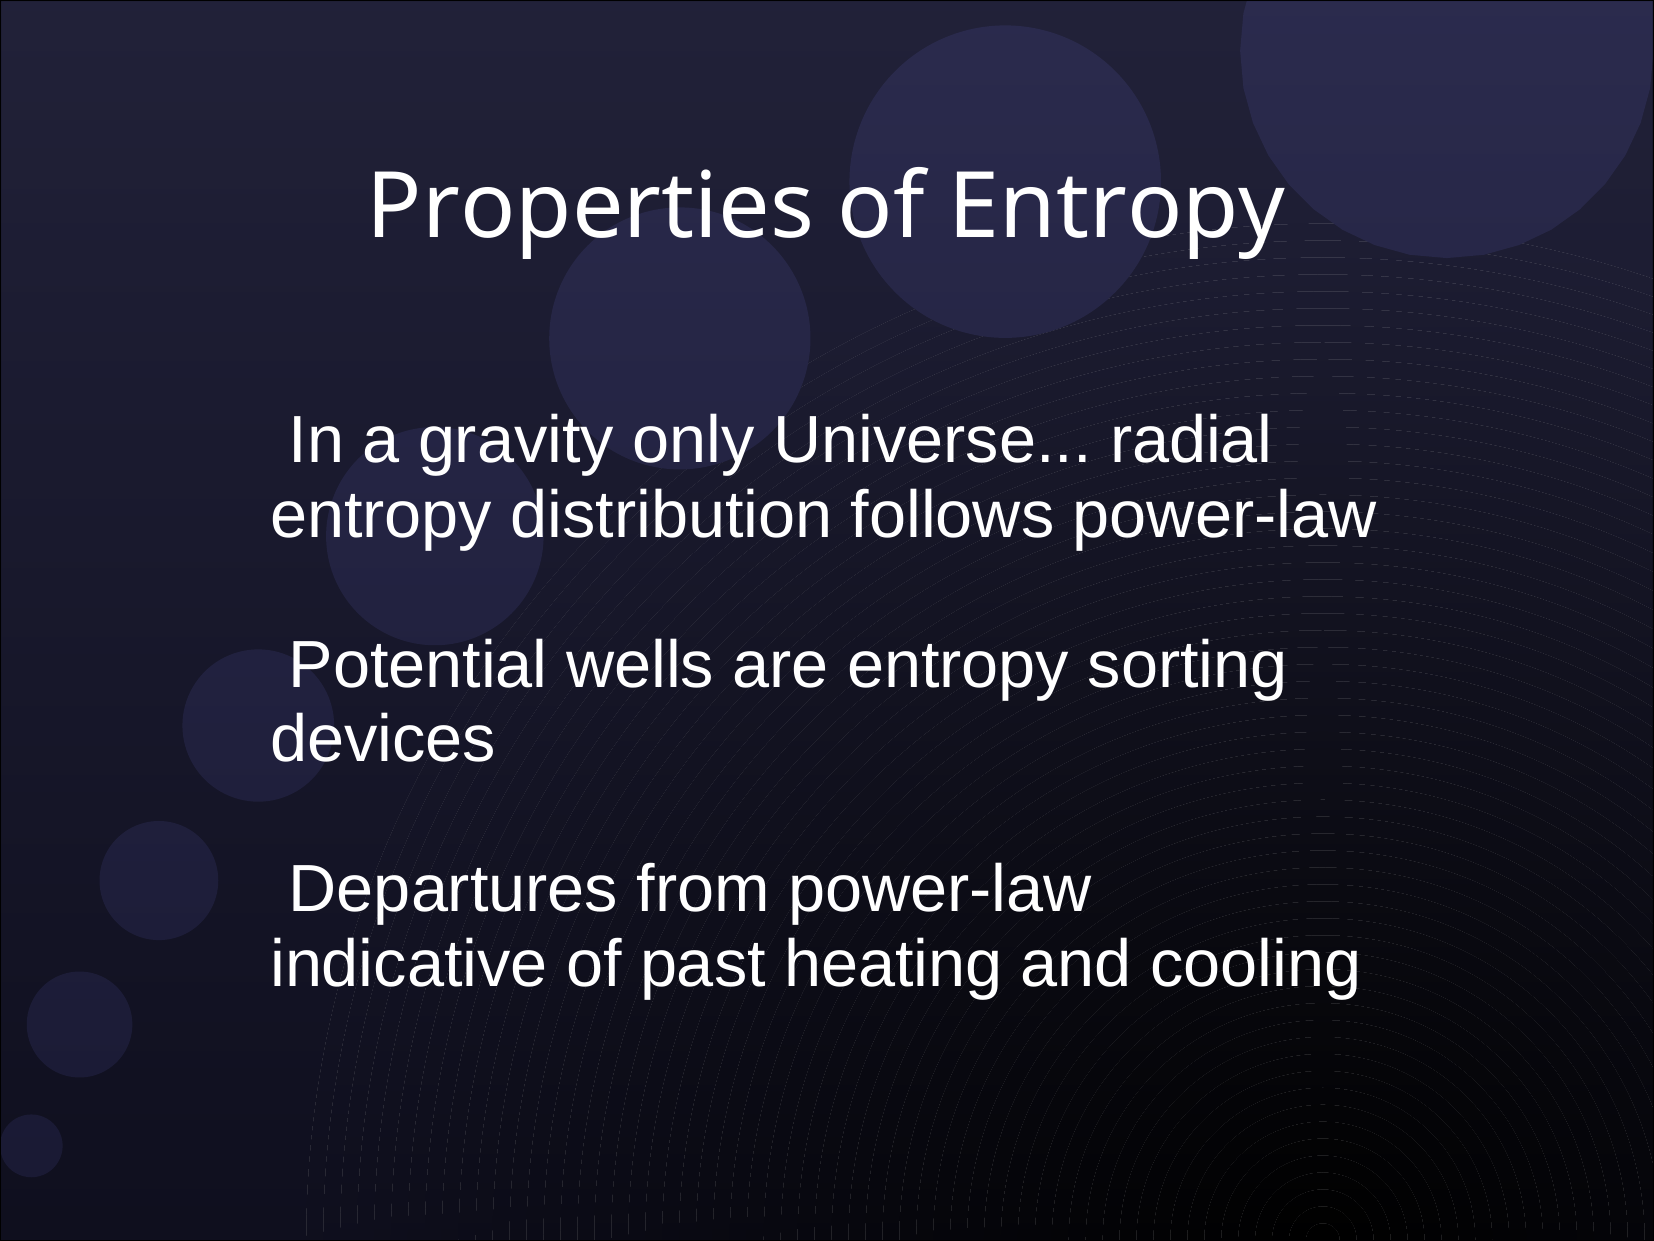

Properties of Entropy
 In a gravity only Universe... radial entropy distribution follows power-law
 Potential wells are entropy sorting devices
 Departures from power-law indicative of past heating and cooling